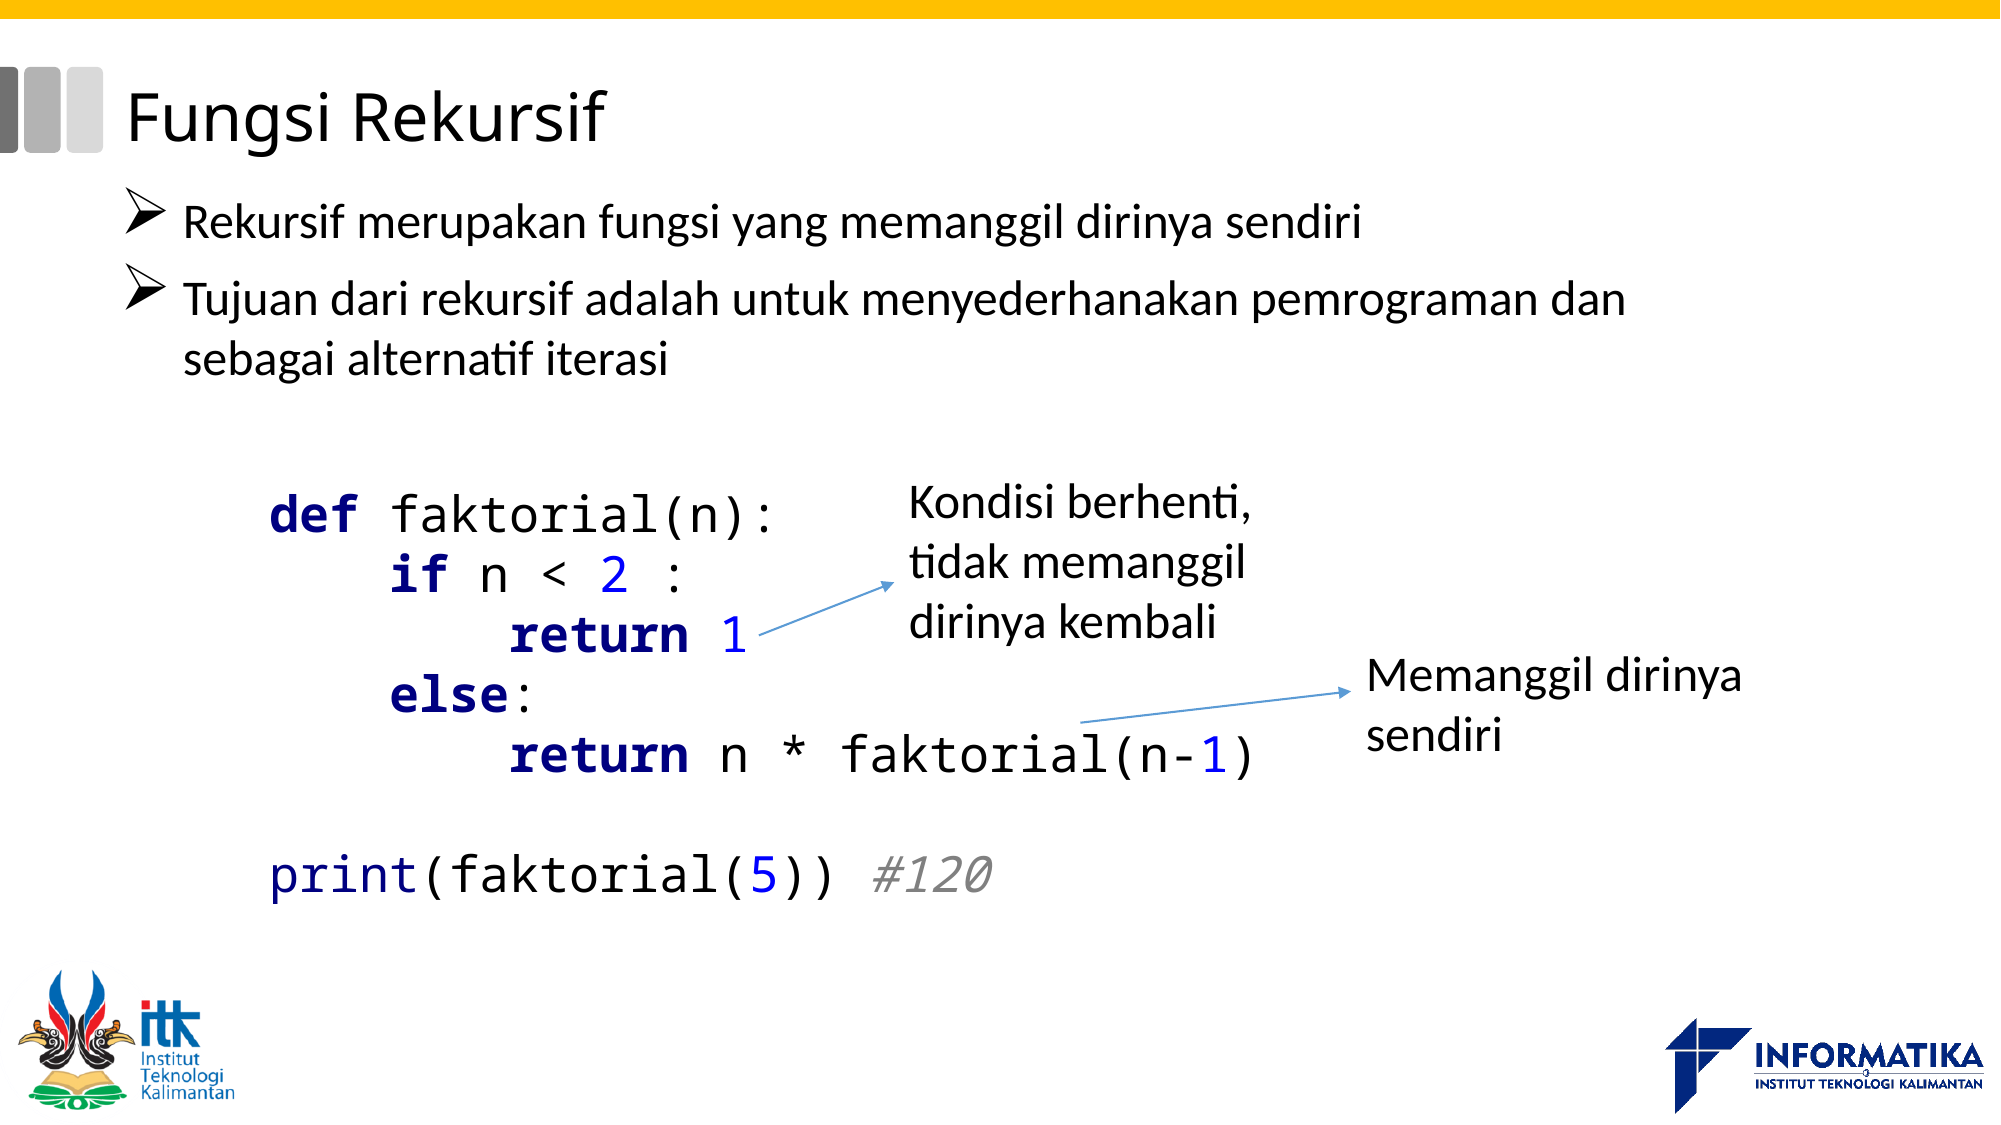

# Fungsi Rekursif
Rekursif merupakan fungsi yang memanggil dirinya sendiri
Tujuan dari rekursif adalah untuk menyederhanakan pemrograman dan sebagai alternatif iterasi
Kondisi berhenti, tidak memanggil dirinya kembali
def faktorial(n):
 if n < 2 :
 return 1
 else:
 return n * faktorial(n-1)
print(faktorial(5)) #120
Memanggil dirinya sendiri